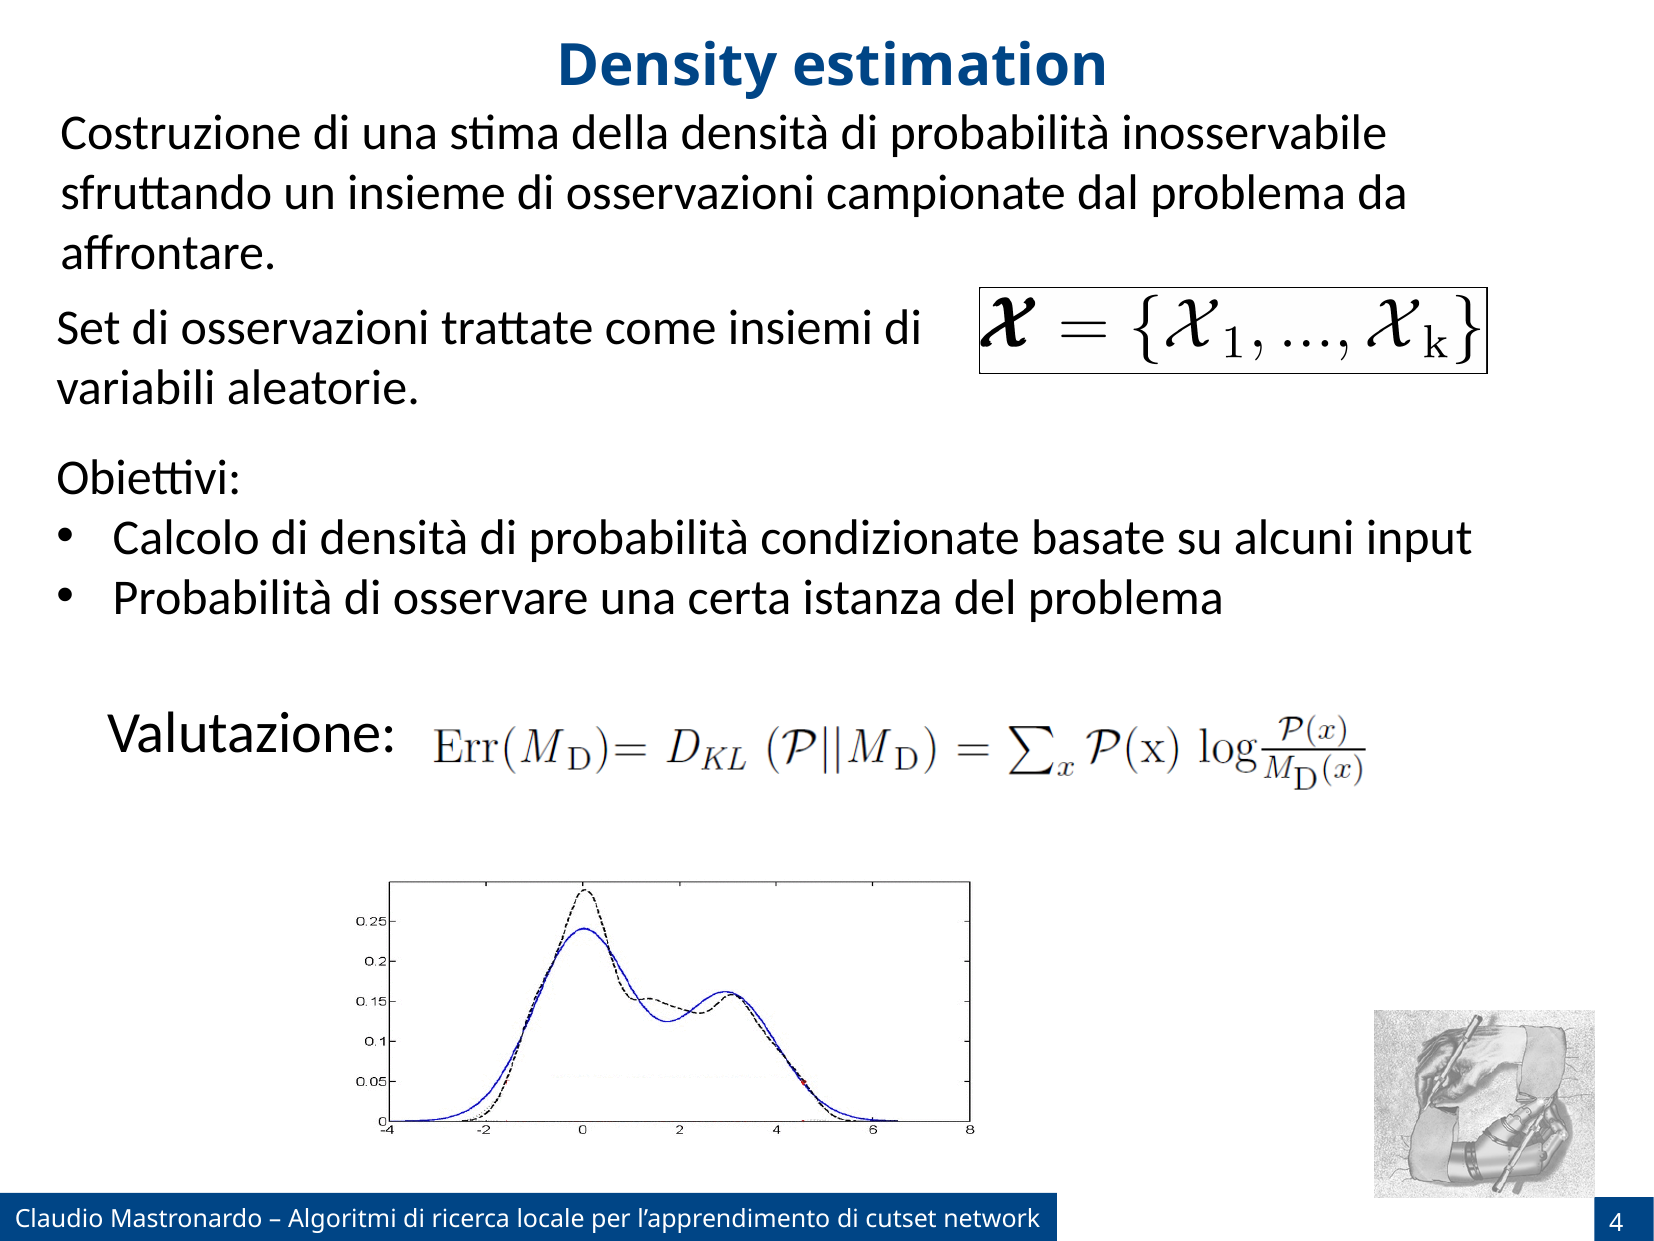

# Density estimation
Costruzione di una stima della densità di probabilità inosservabile sfruttando un insieme di osservazioni campionate dal problema da affrontare.
Set di osservazioni trattate come insiemi di
variabili aleatorie.
Obiettivi:
Calcolo di densità di probabilità condizionate basate su alcuni input
Probabilità di osservare una certa istanza del problema
Valutazione: